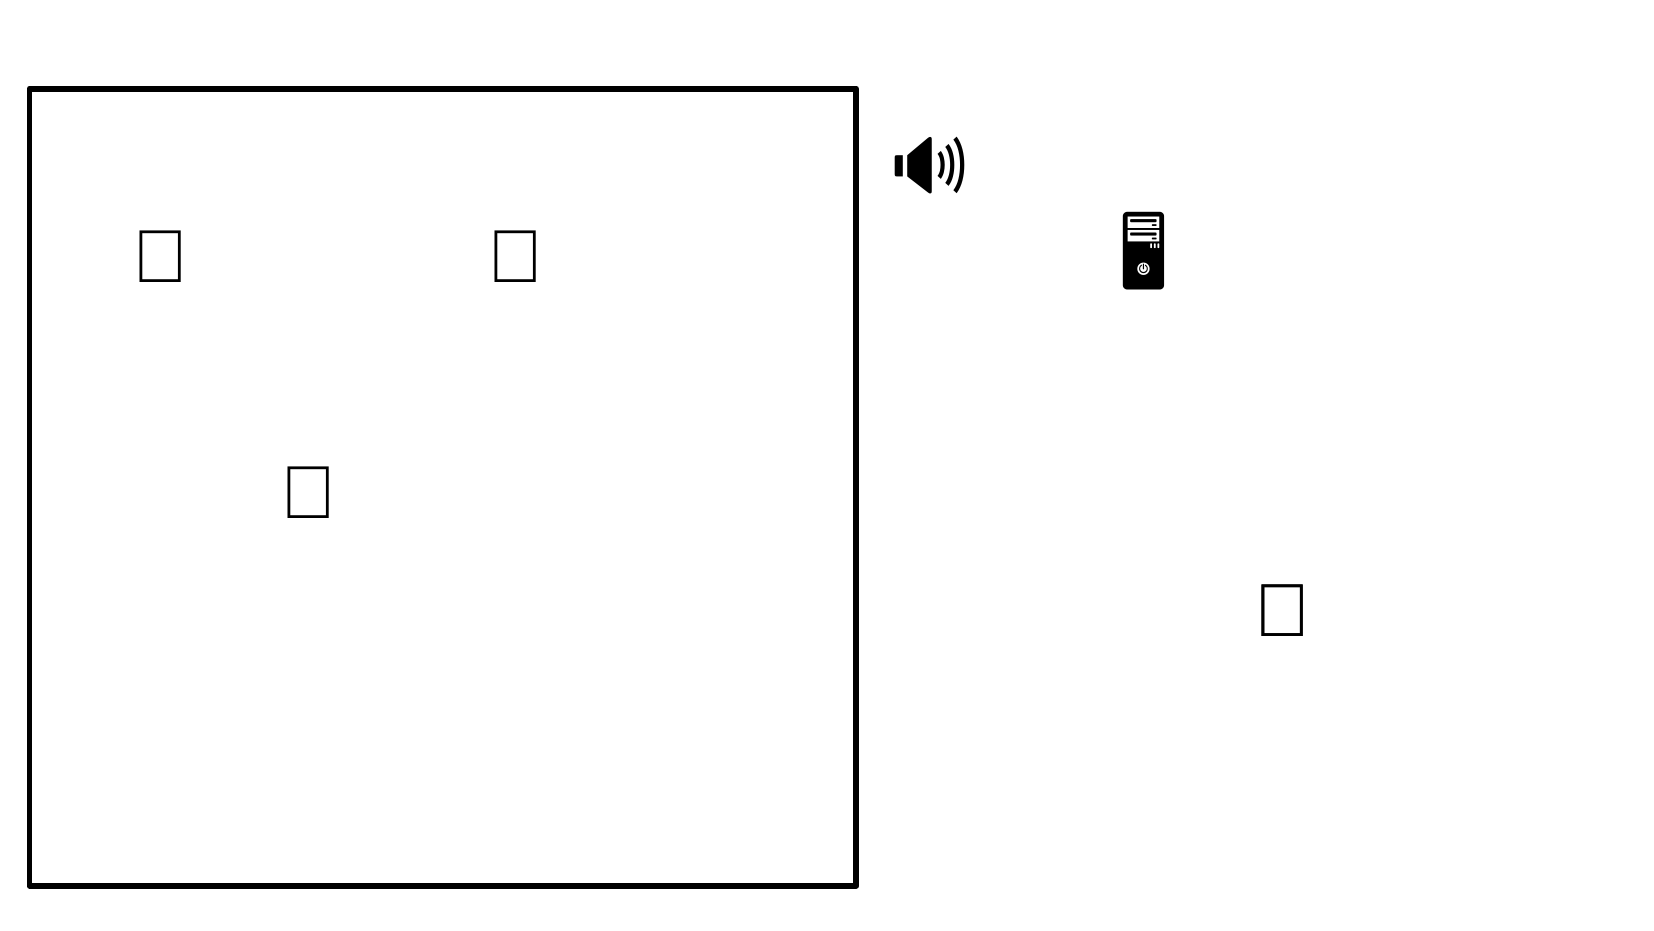

🔊
🥁
🎻
🖥️
🎹
🙂
🙂